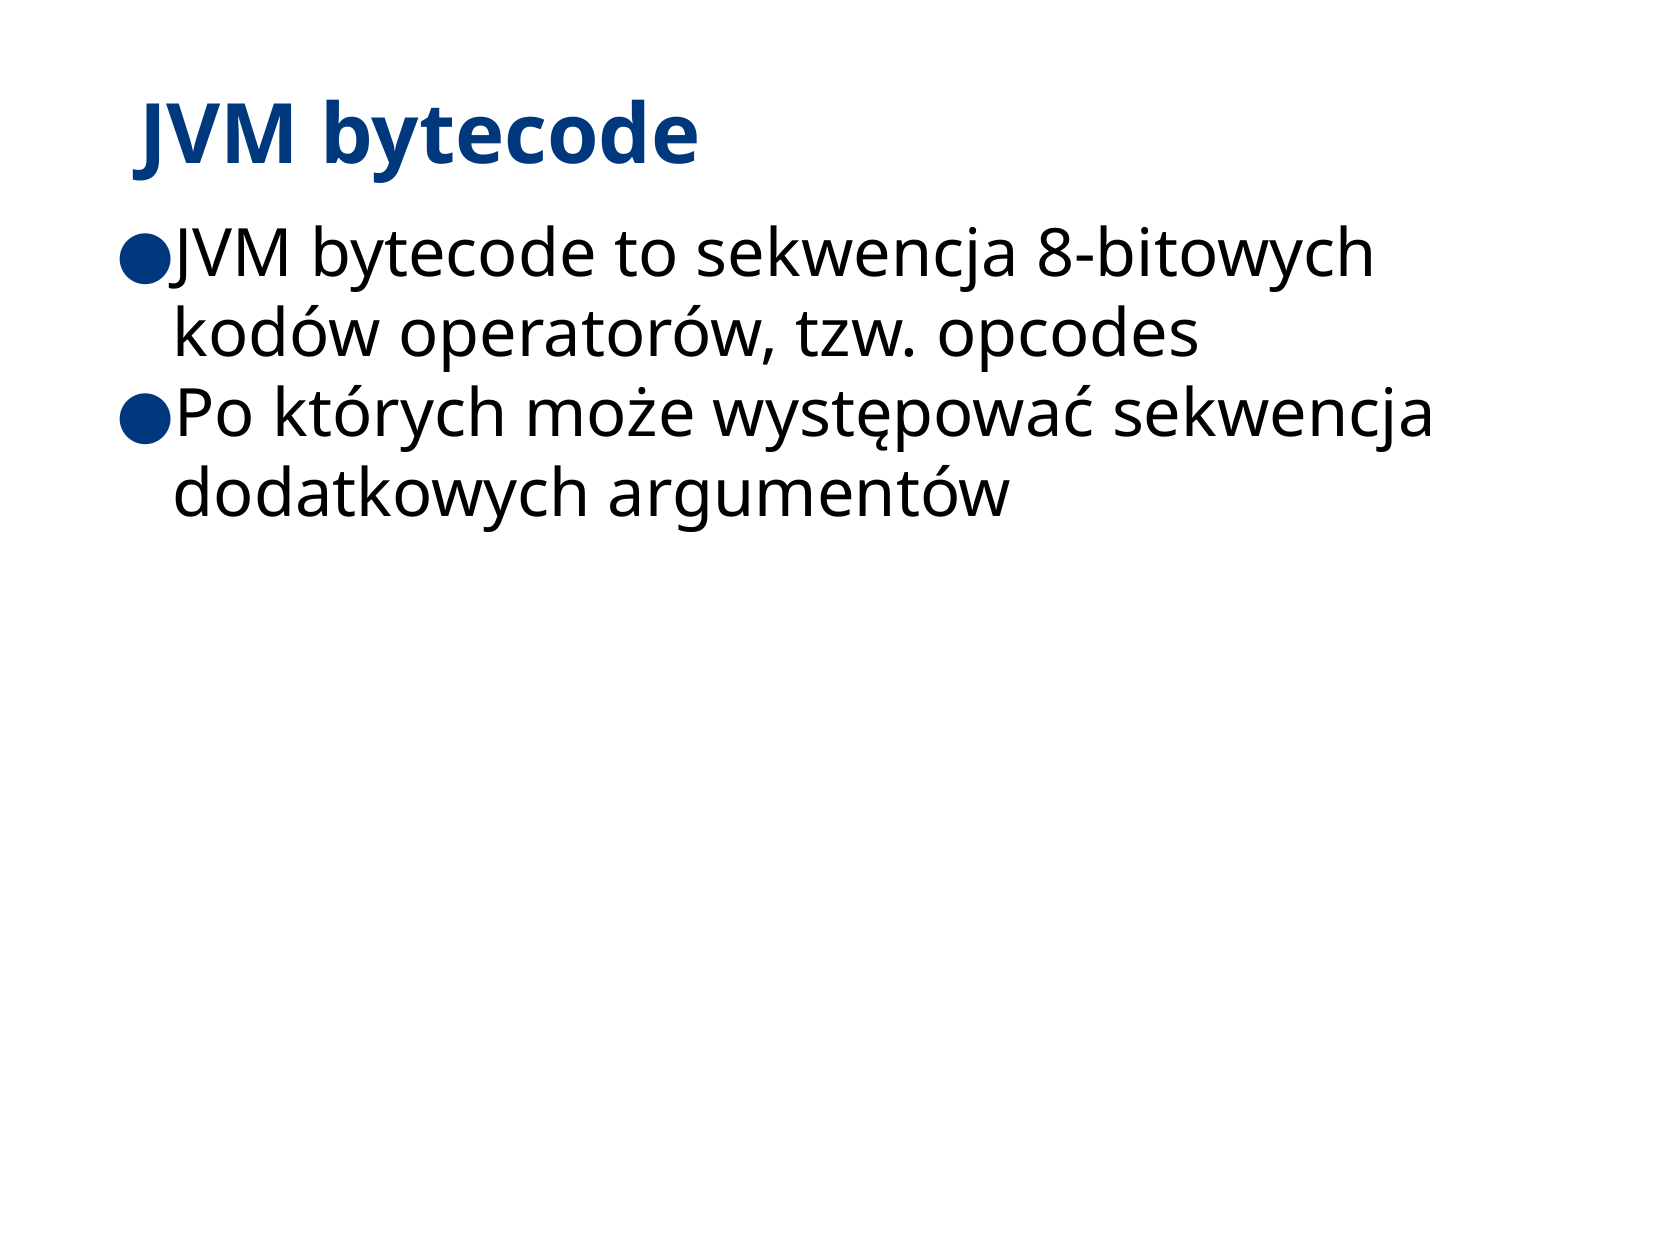

JVM bytecode
# JVM bytecode to sekwencja 8-bitowych kodów operatorów, tzw. opcodes
Po których może występować sekwencja dodatkowych argumentów